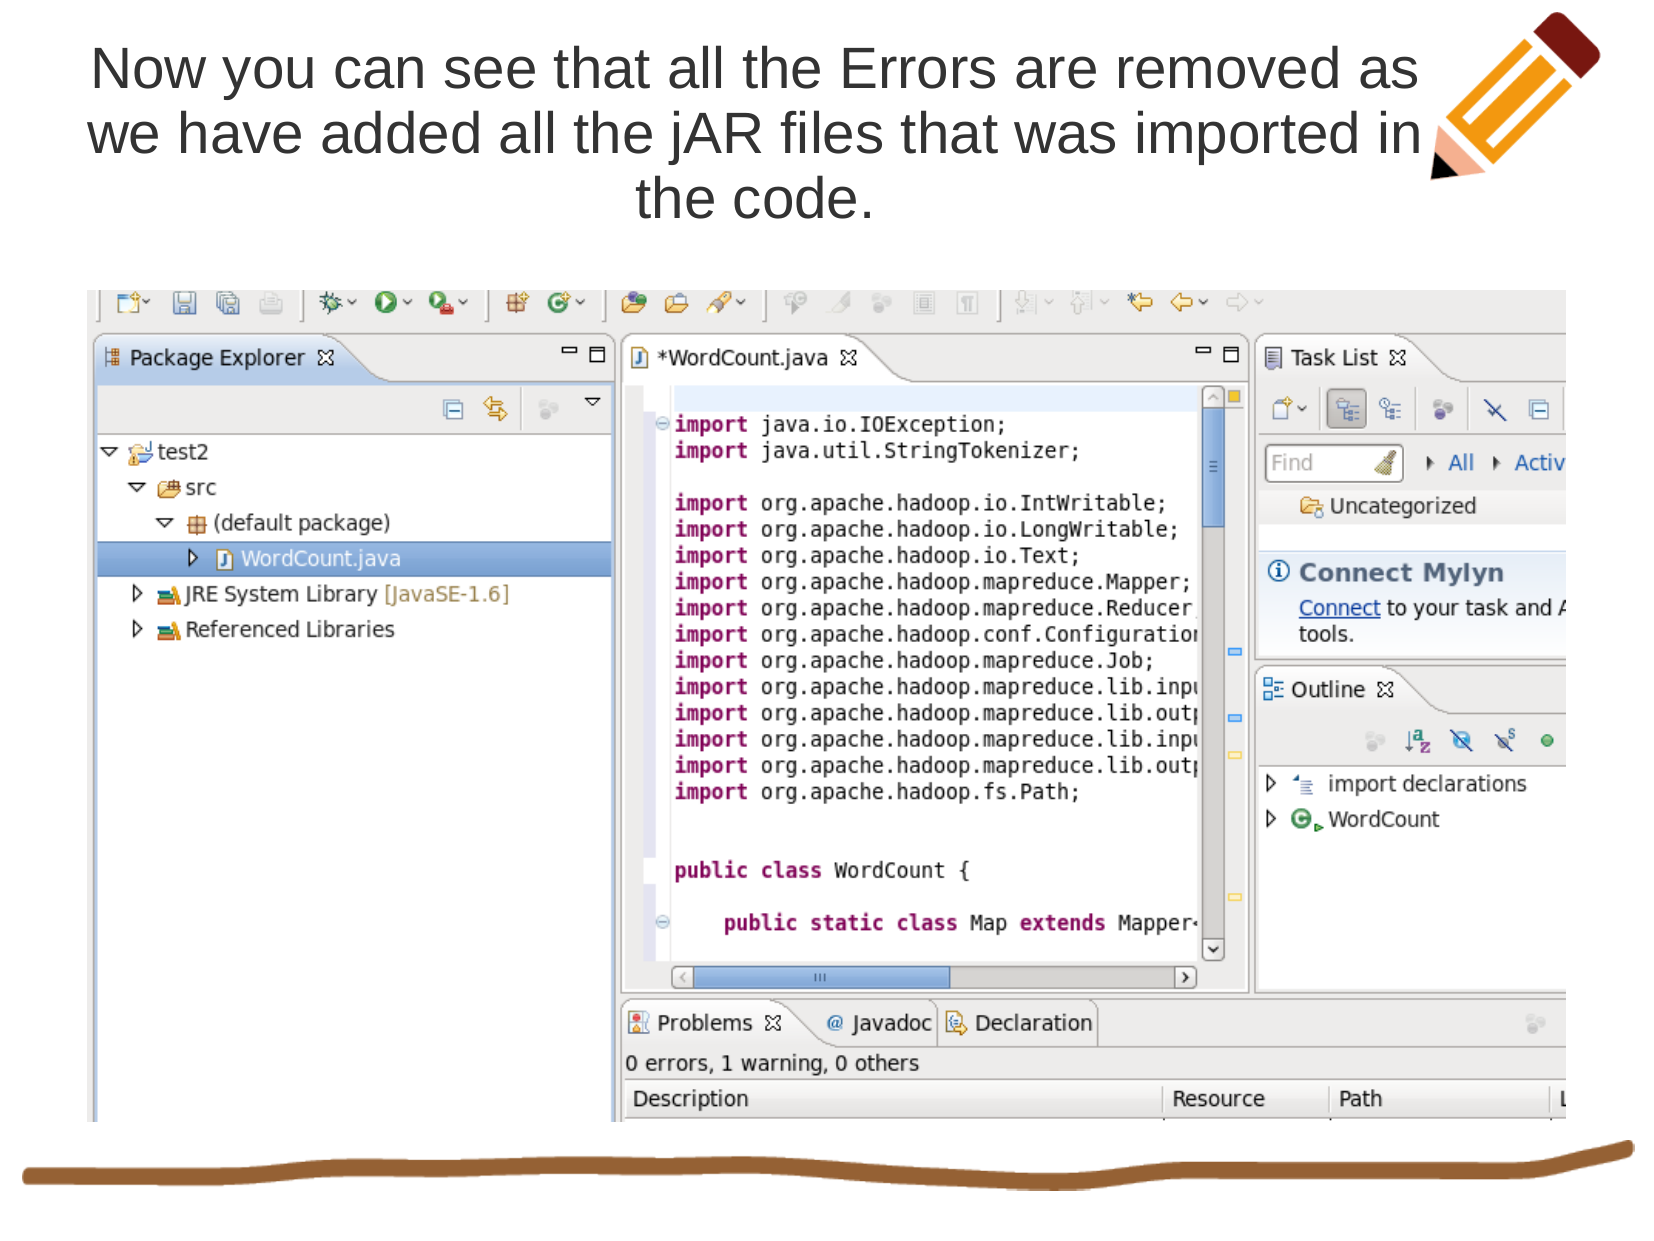

# Now you can see that all the Errors are removed as we have added all the jAR files that was imported in the code.